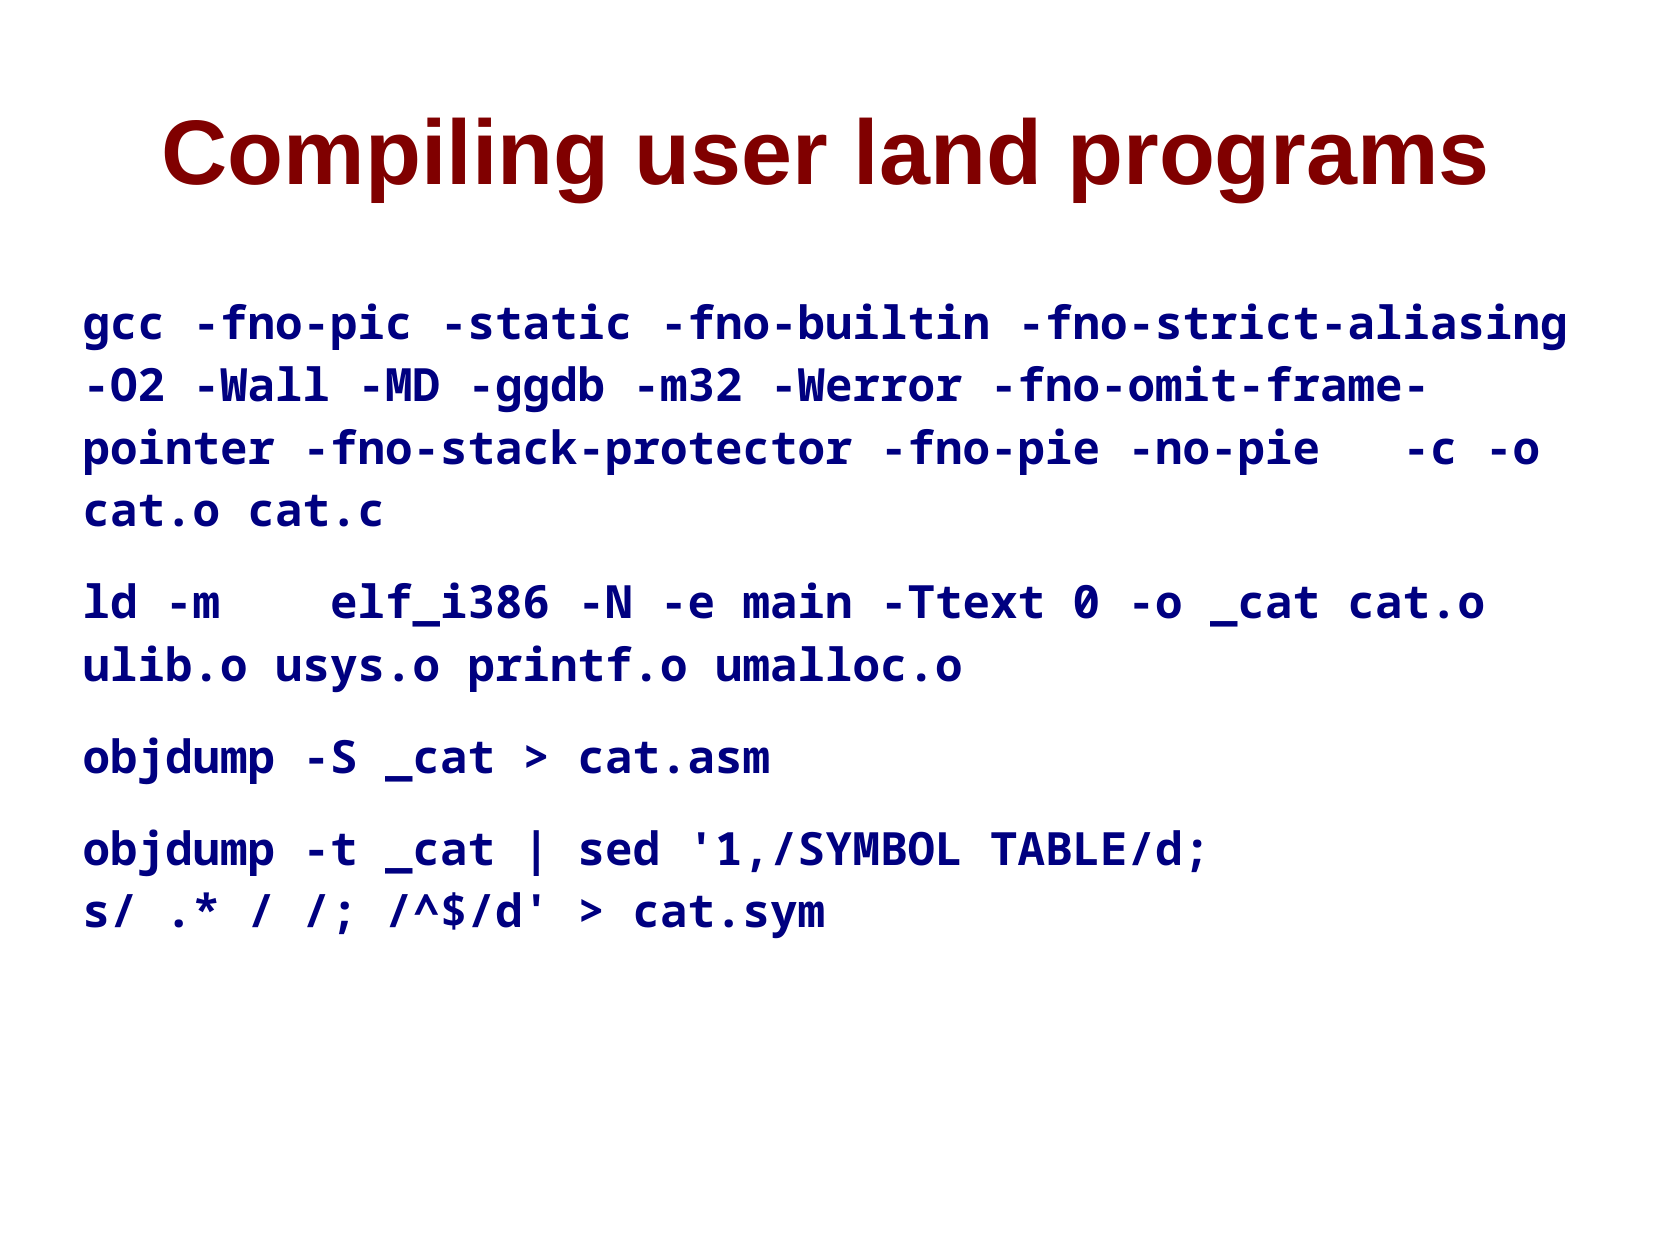

# Compiling user land programs
gcc -fno-pic -static -fno-builtin -fno-strict-aliasing -O2 -Wall -MD -ggdb -m32 -Werror -fno-omit-frame-pointer -fno-stack-protector -fno-pie -no-pie -c -o cat.o cat.c
ld -m elf_i386 -N -e main -Ttext 0 -o _cat cat.o ulib.o usys.o printf.o umalloc.o
objdump -S _cat > cat.asm
objdump -t _cat | sed '1,/SYMBOL TABLE/d; s/ .* / /; /^$/d' > cat.sym